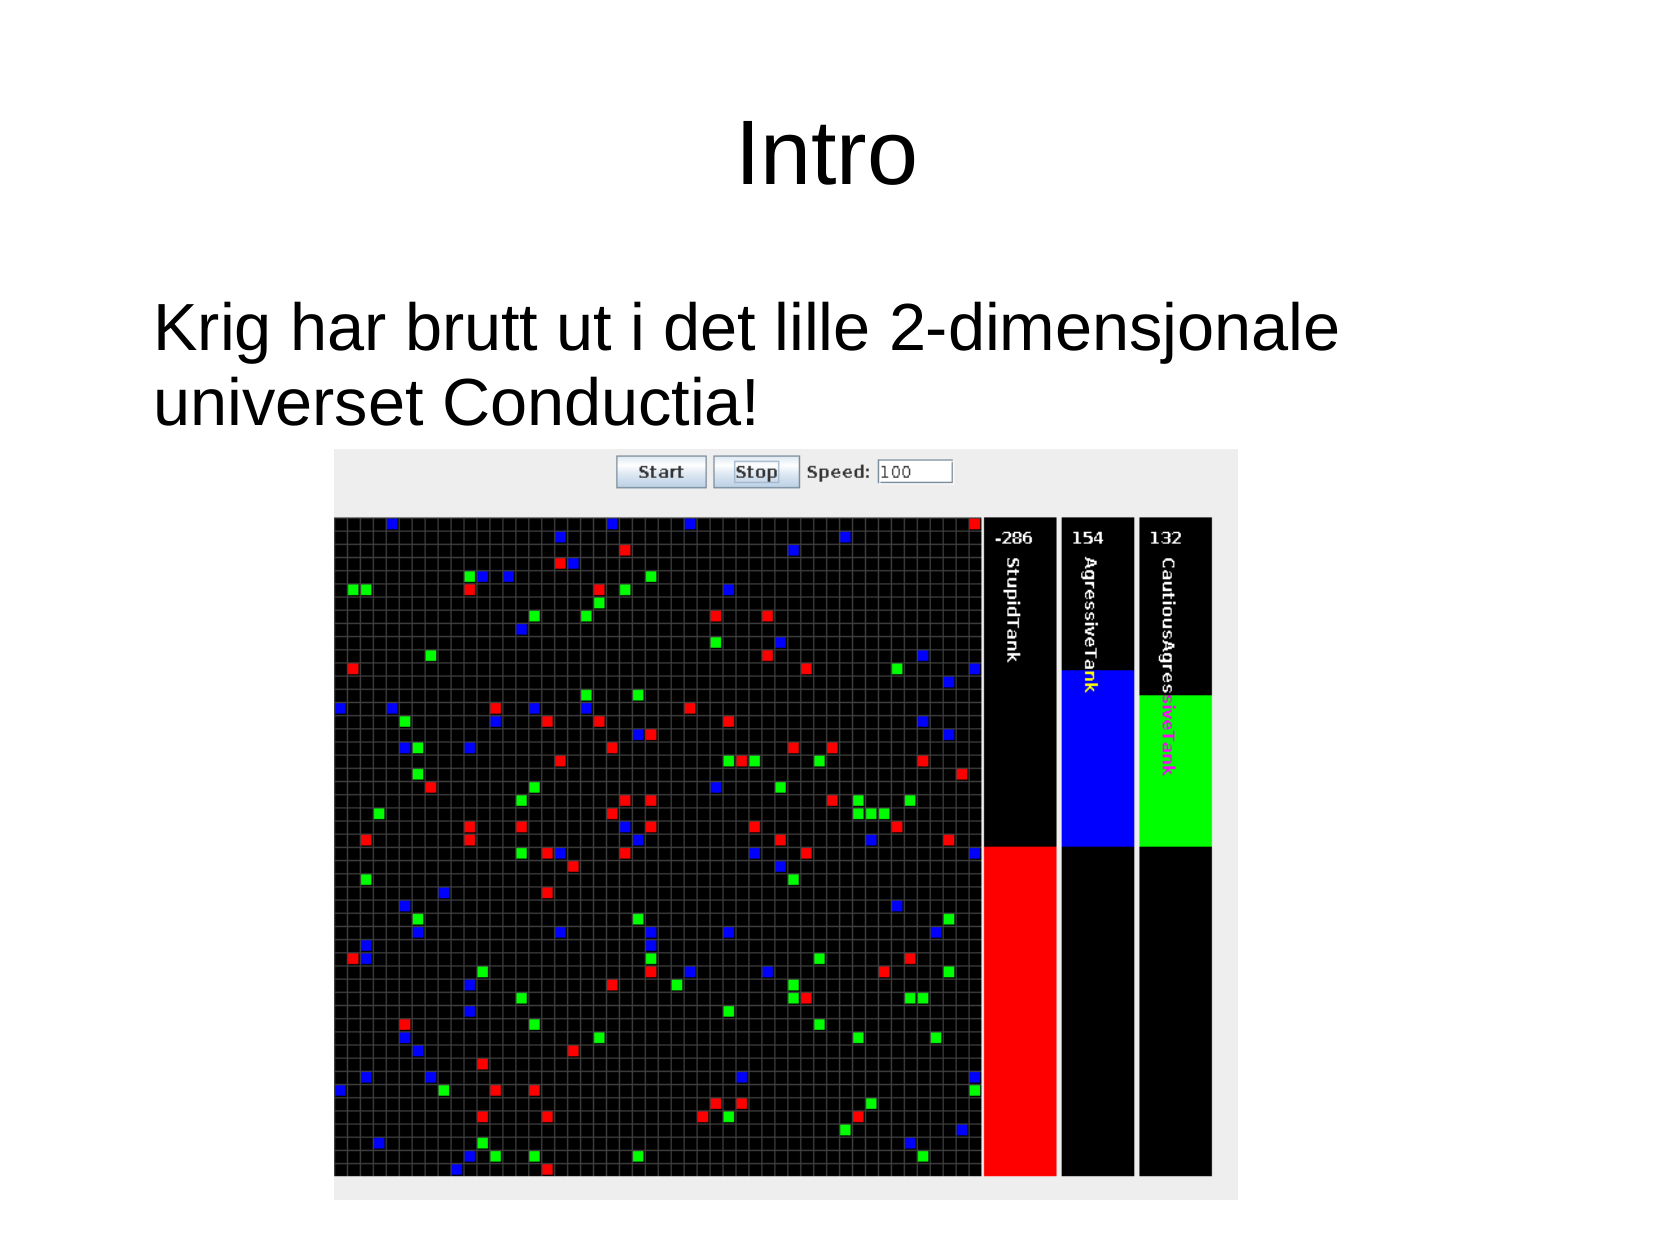

# Intro
Krig har brutt ut i det lille 2-dimensjonale universet Conductia!